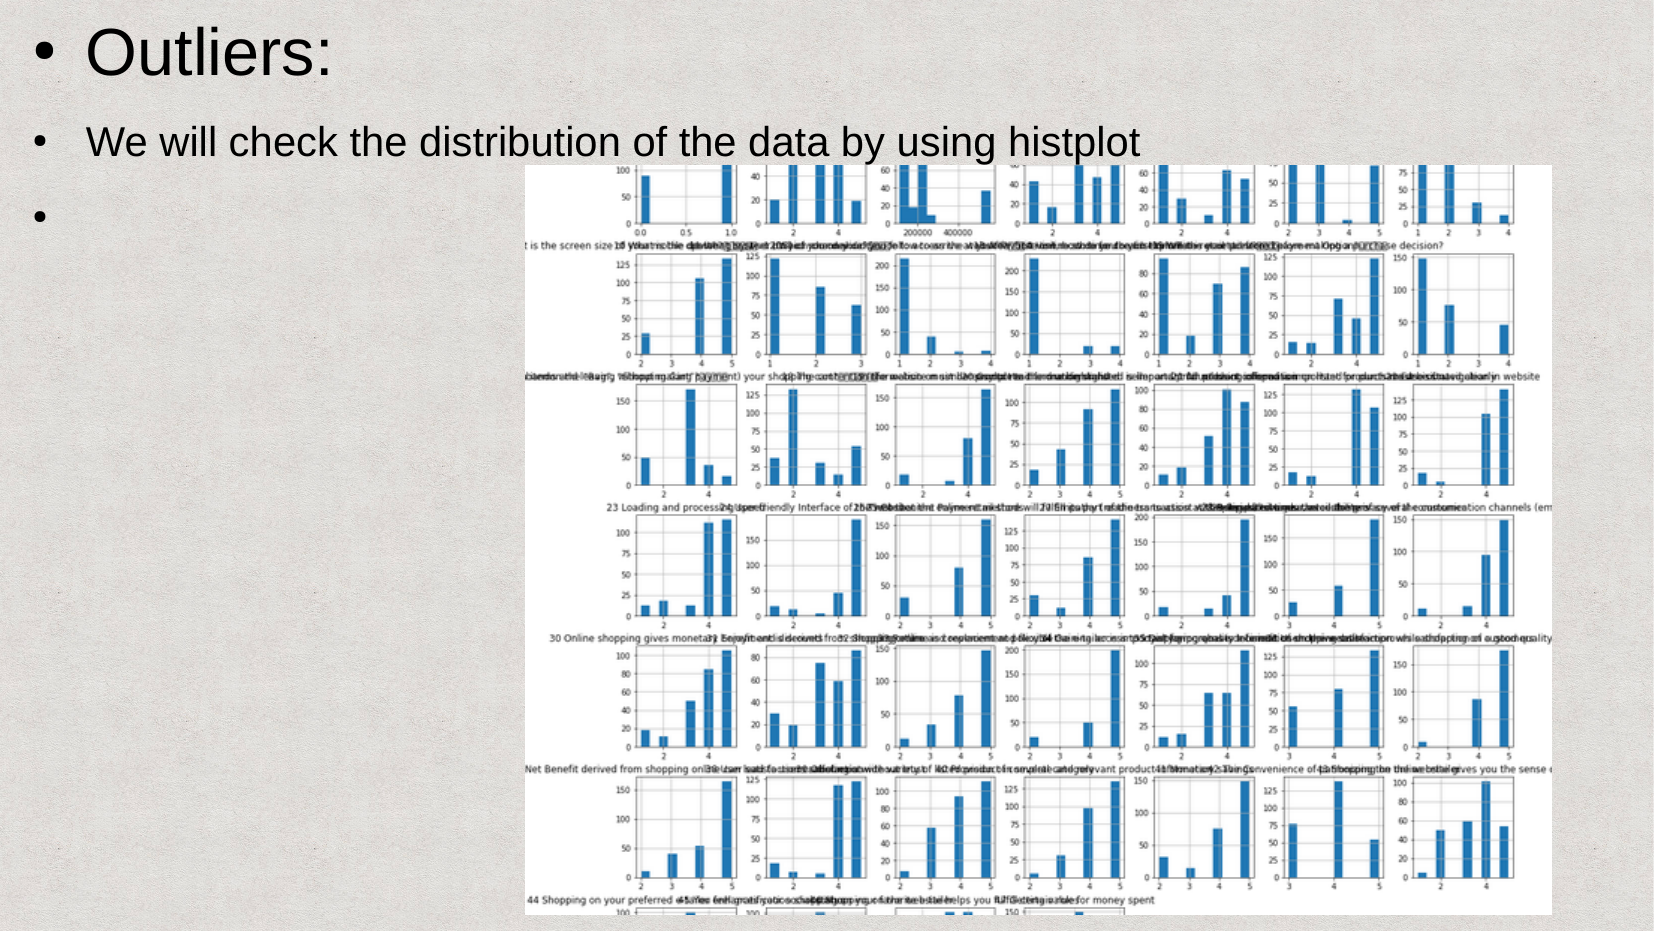

# Outliers:
We will check the distribution of the data by using histplot